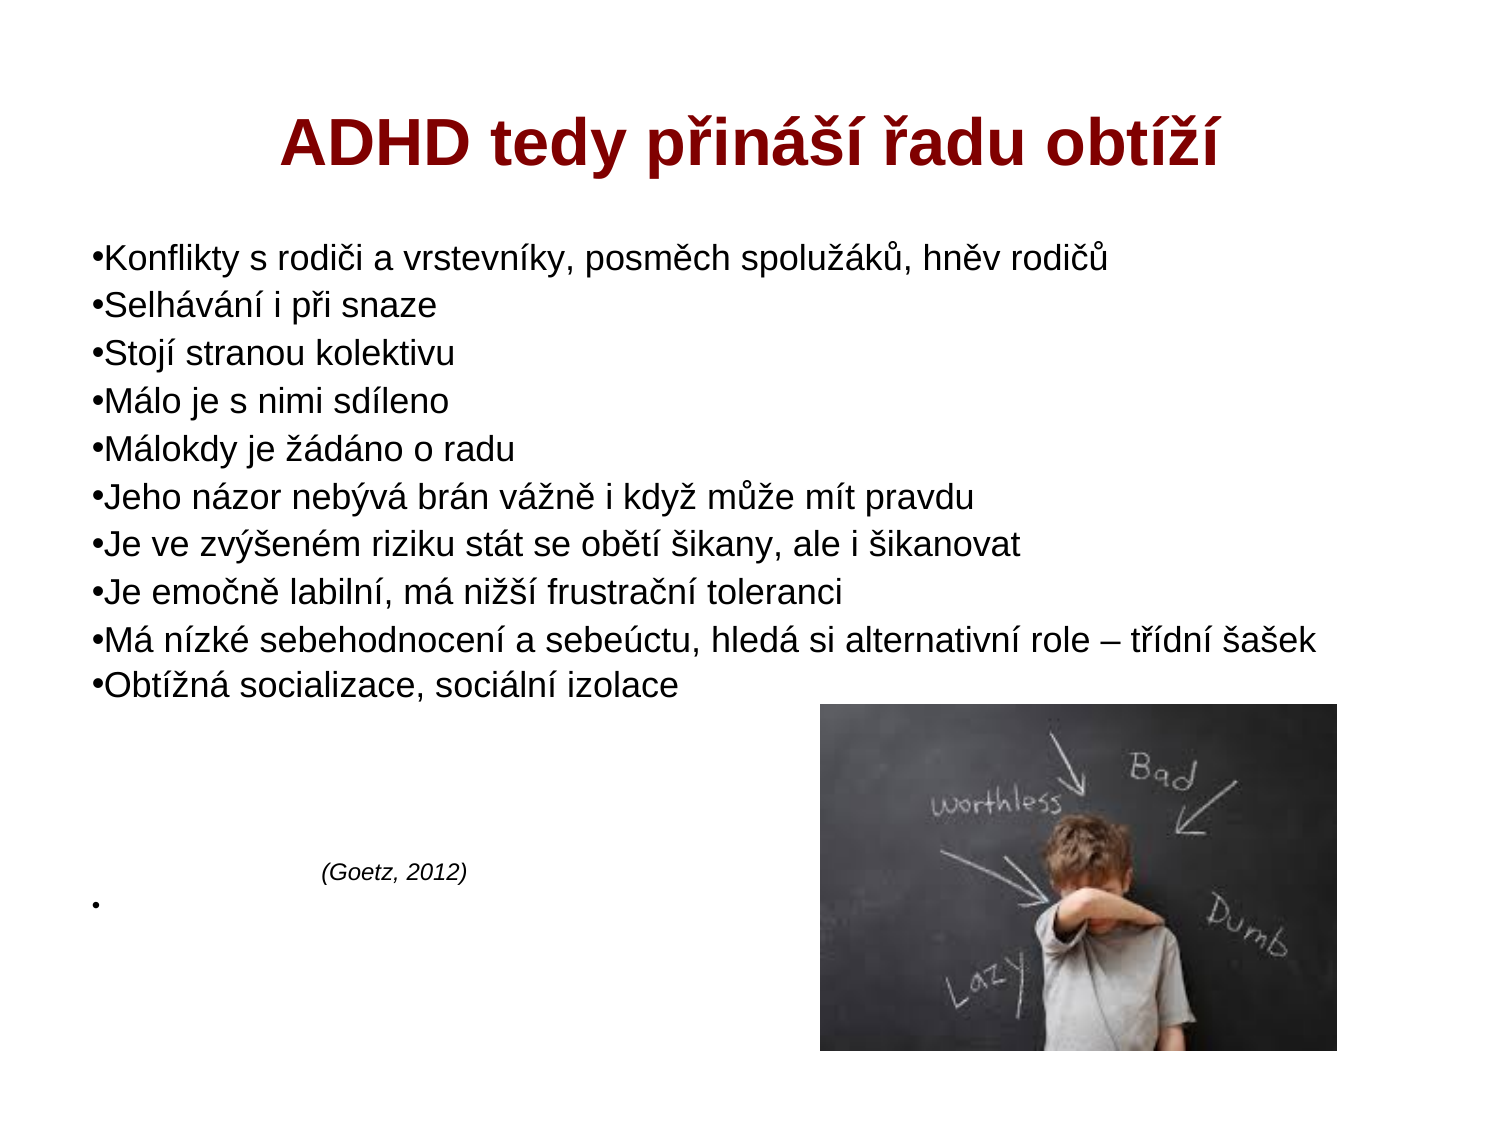

# ADHD tedy přináší řadu obtíží
Konflikty s rodiči a vrstevníky, posměch spolužáků, hněv rodičů
Selhávání i při snaze
Stojí stranou kolektivu
Málo je s nimi sdíleno
Málokdy je žádáno o radu
Jeho názor nebývá brán vážně i když může mít pravdu
Je ve zvýšeném riziku stát se obětí šikany, ale i šikanovat
Je emočně labilní, má nižší frustrační toleranci
Má nízké sebehodnocení a sebeúctu, hledá si alternativní role – třídní šašek
Obtížná socializace, sociální izolace																																							 	 	 (Goetz, 2012)